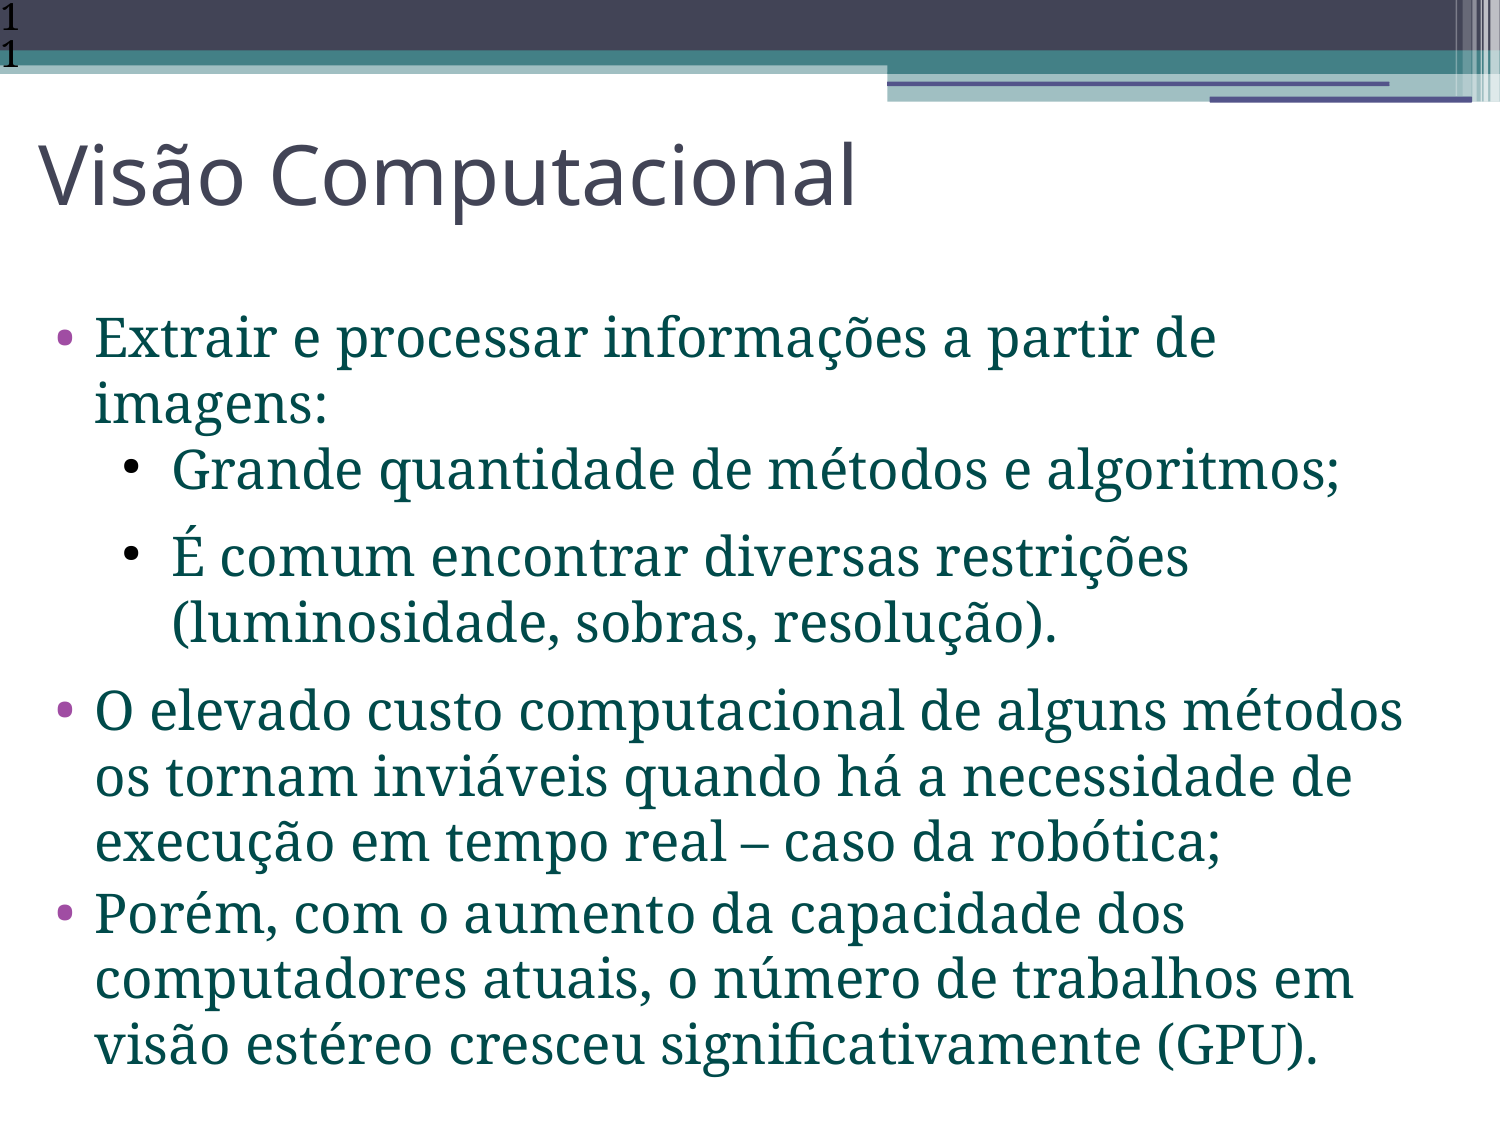

# Visão Computacional
Extrair e processar informações a partir de imagens:
Grande quantidade de métodos e algoritmos;
É comum encontrar diversas restrições (luminosidade, sobras, resolução).
O elevado custo computacional de alguns métodos os tornam inviáveis quando há a necessidade de execução em tempo real – caso da robótica;
Porém, com o aumento da capacidade dos computadores atuais, o número de trabalhos em visão estéreo cresceu significativamente (GPU).